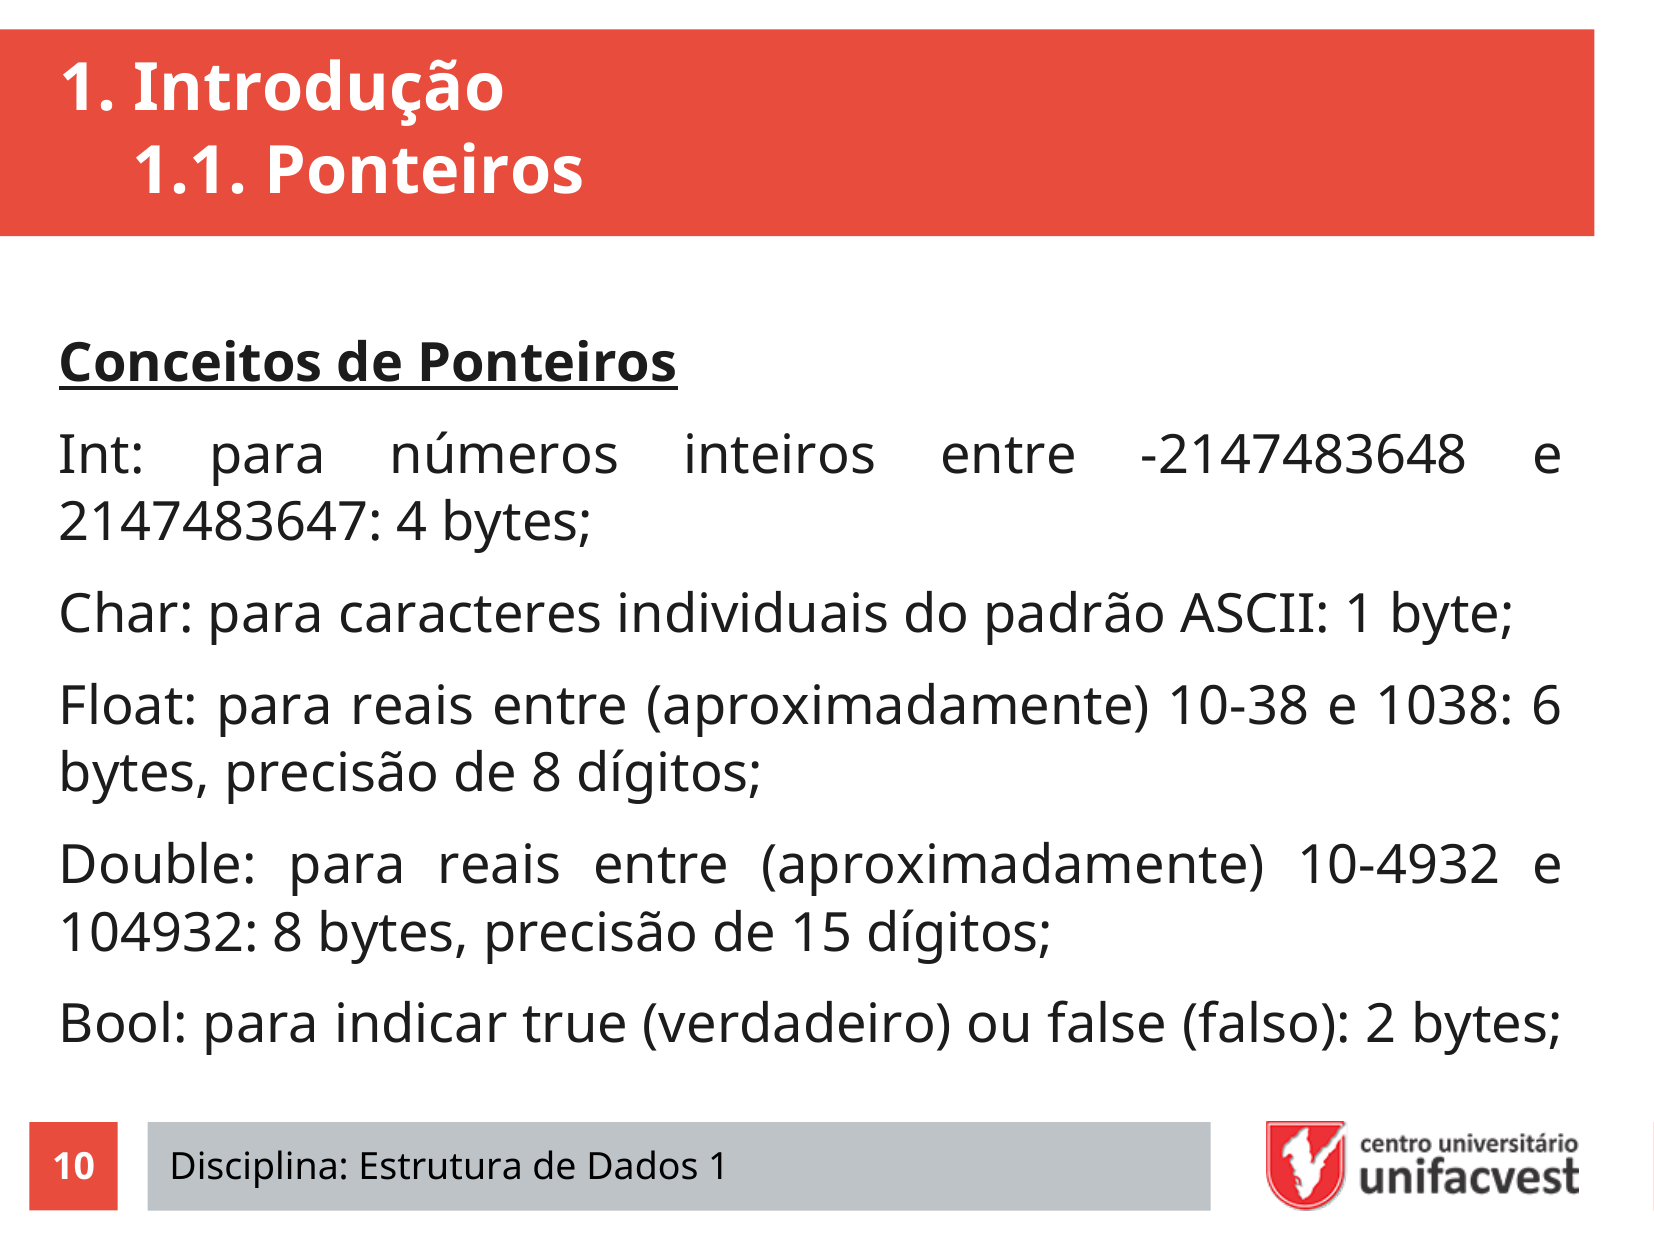

# 1. Introdução 1.1. Ponteiros
Conceitos de Ponteiros
Int: para números inteiros entre -2147483648 e 2147483647: 4 bytes;
Char: para caracteres individuais do padrão ASCII: 1 byte;
Float: para reais entre (aproximadamente) 10-38 e 1038: 6 bytes, precisão de 8 dígitos;
Double: para reais entre (aproximadamente) 10-4932 e 104932: 8 bytes, precisão de 15 dígitos;
Bool: para indicar true (verdadeiro) ou false (falso): 2 bytes;
10
Disciplina: Estrutura de Dados 1